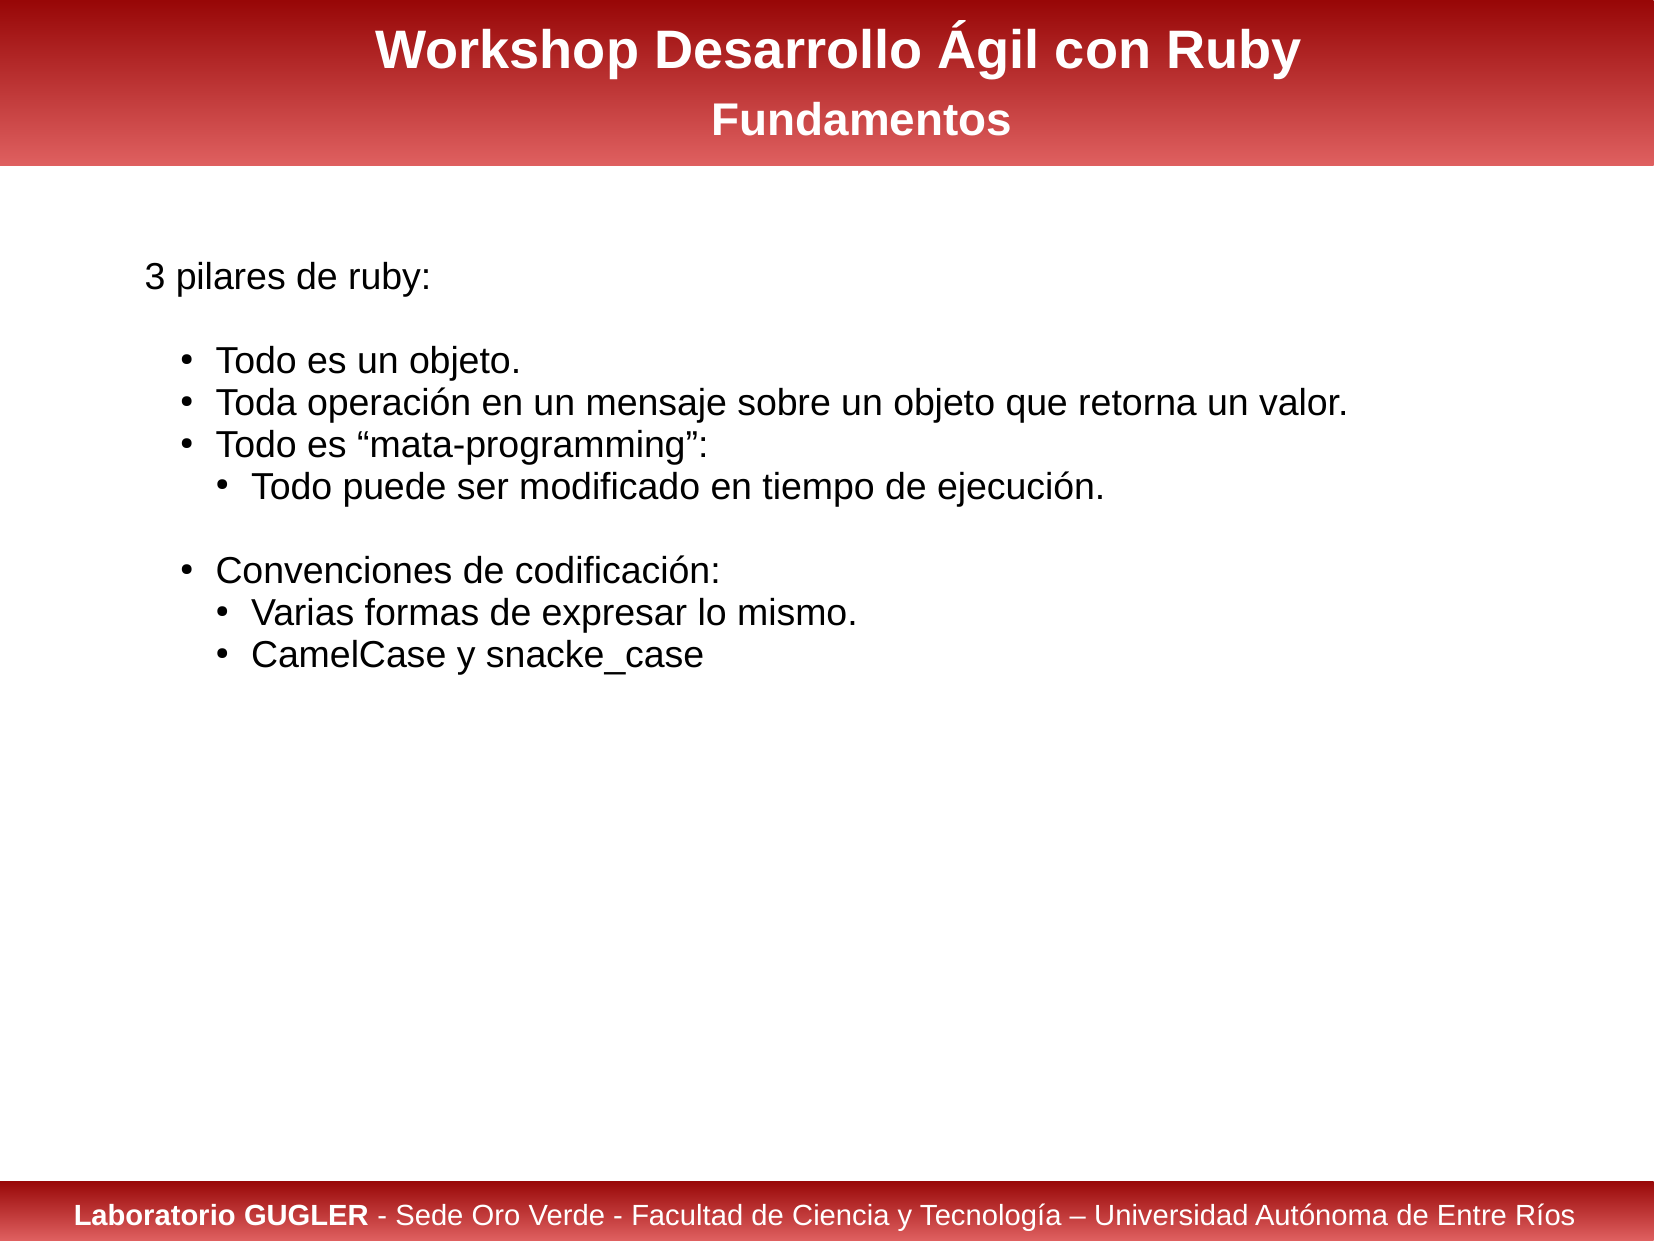

Workshop Desarrollo Ágil con Ruby
Fundamentos
3 pilares de ruby:
Todo es un objeto.
Toda operación en un mensaje sobre un objeto que retorna un valor.
Todo es “mata-programming”:
Todo puede ser modificado en tiempo de ejecución.
Convenciones de codificación:
Varias formas de expresar lo mismo.
CamelCase y snacke_case
Laboratorio GUGLER - Sede Oro Verde - Facultad de Ciencia y Tecnología – Universidad Autónoma de Entre Ríos